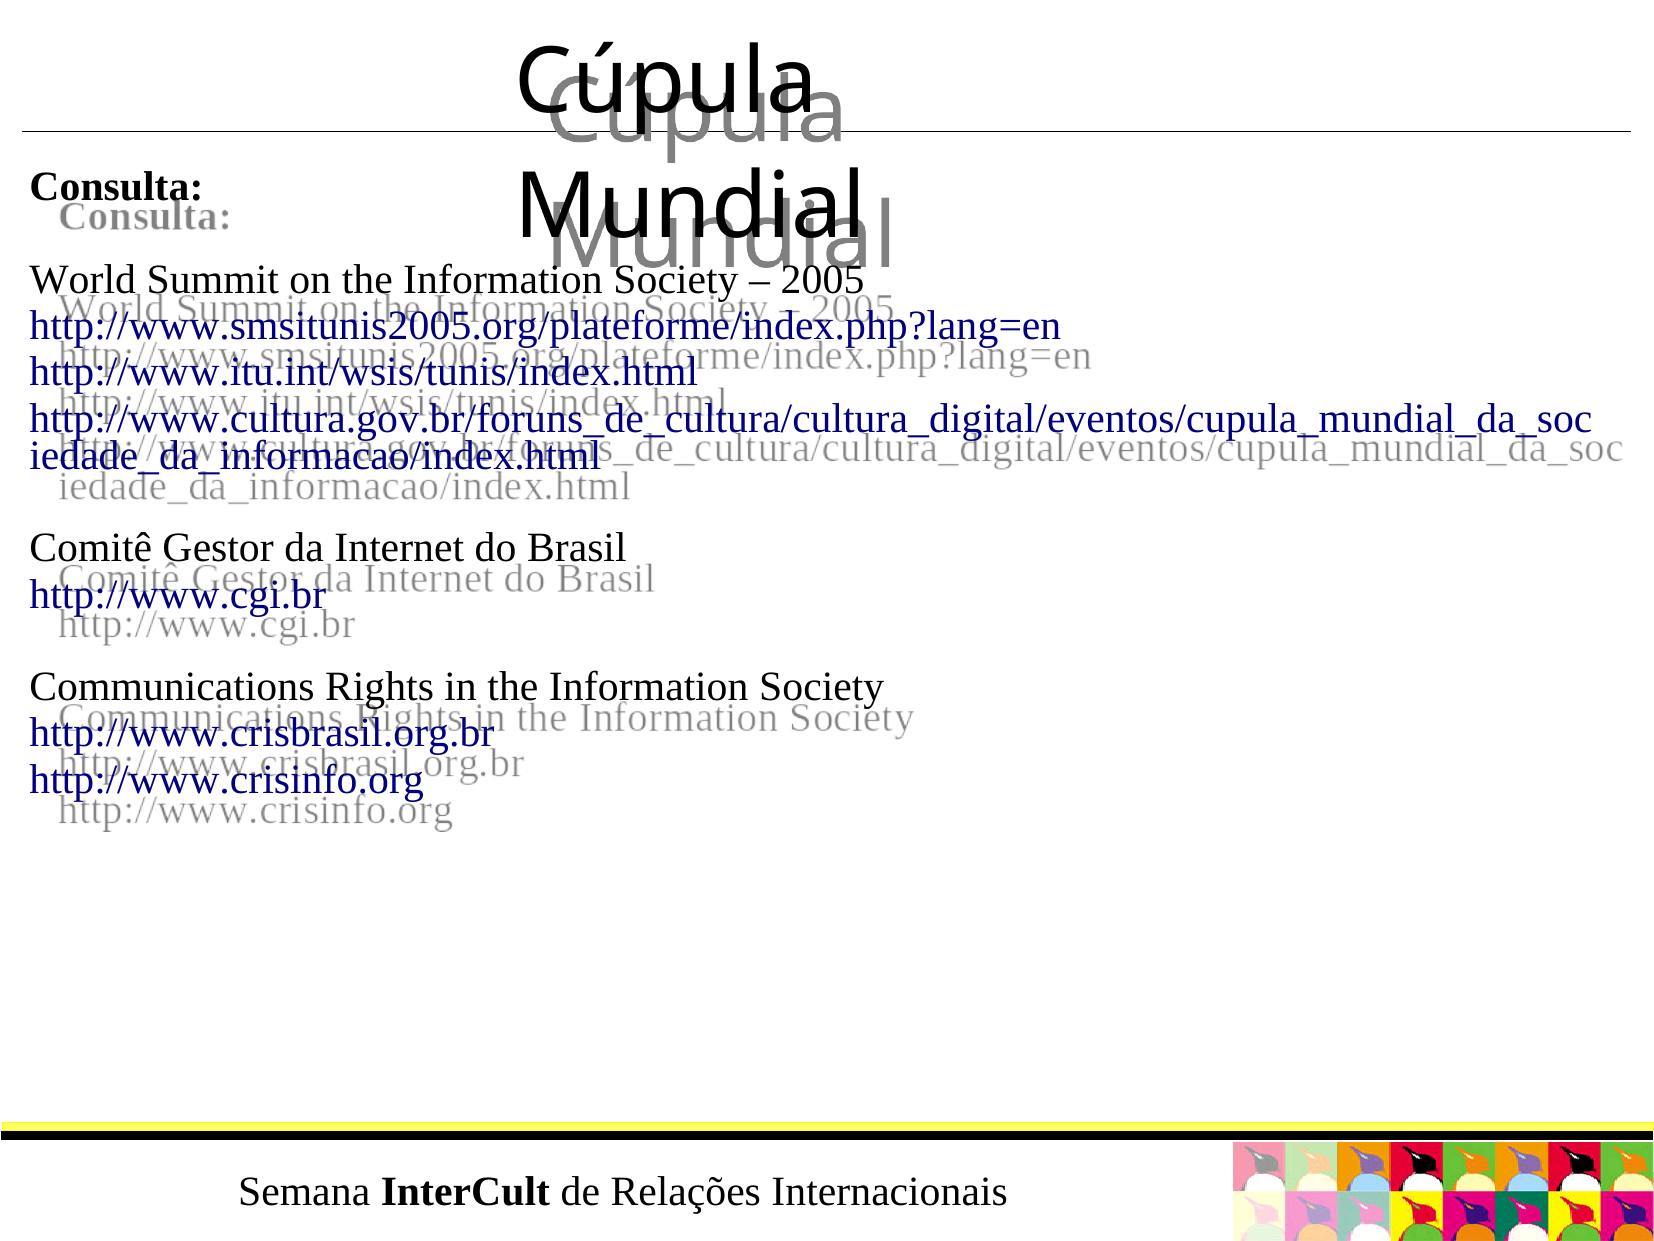

Cúpula Mundial
Consulta:
World Summit on the Information Society – 2005
http://www.smsitunis2005.org/plateforme/index.php?lang=en
http://www.itu.int/wsis/tunis/index.html
http://www.cultura.gov.br/foruns_de_cultura/cultura_digital/eventos/cupula_mundial_da_sociedade_da_informacao/index.html
Comitê Gestor da Internet do Brasil
http://www.cgi.br
Communications Rights in the Information Society
http://www.crisbrasil.org.br
http://www.crisinfo.org
Semana InterCult de Relações Internacionais